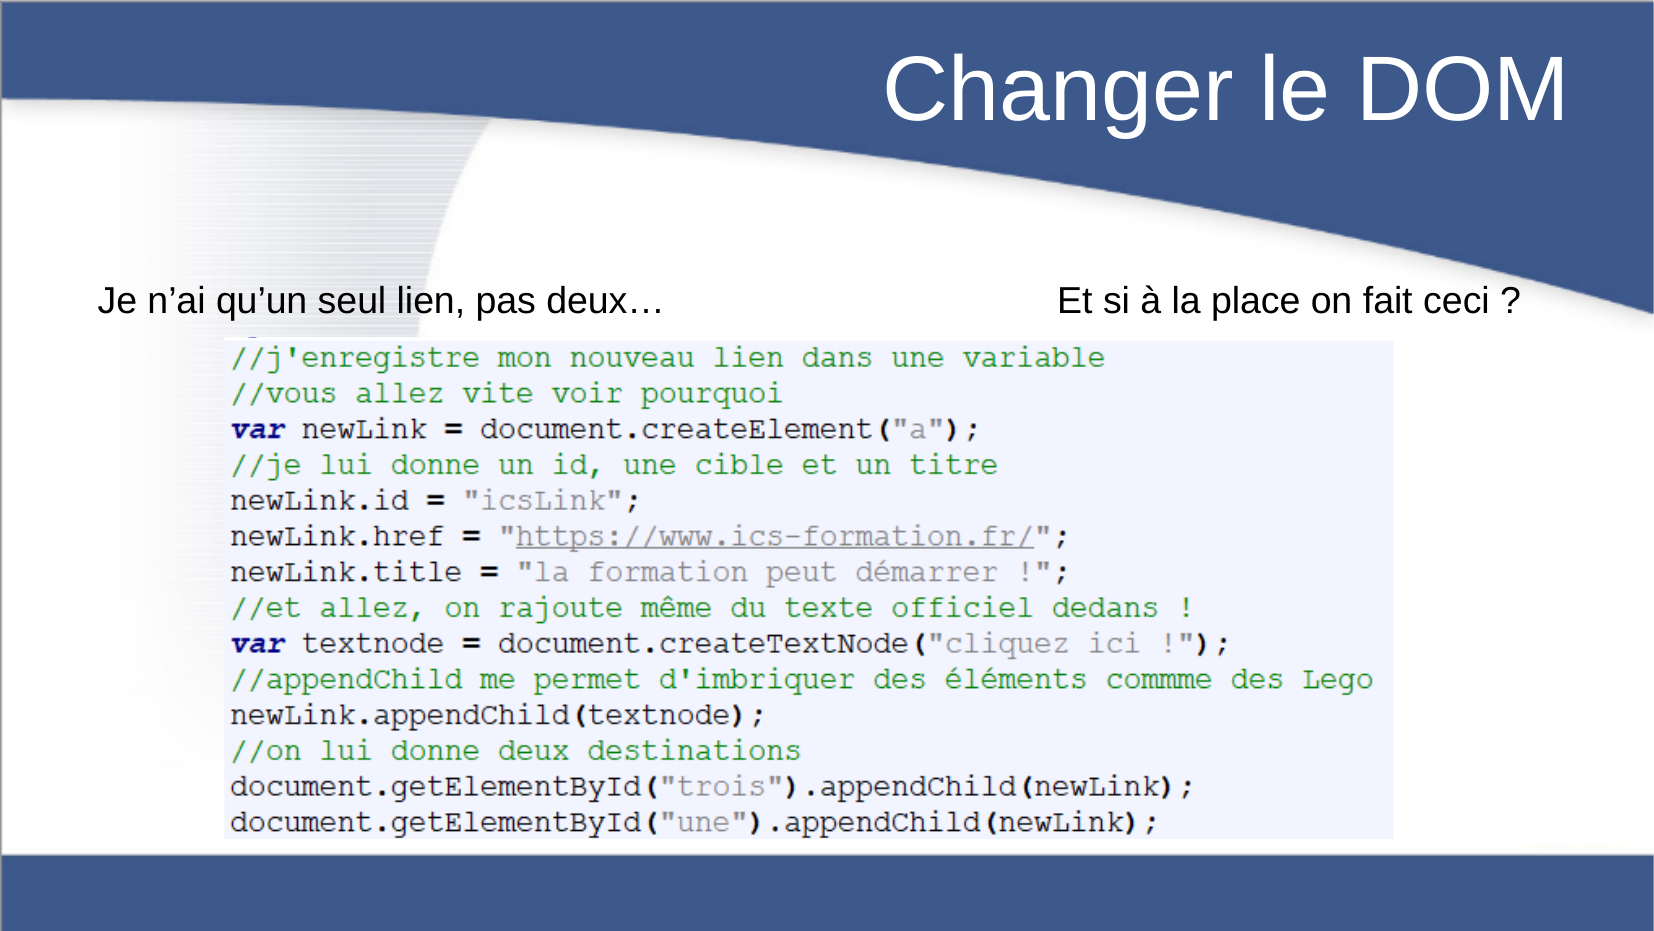

# Changer le DOM
Je n’ai qu’un seul lien, pas deux…						Et si à la place on fait ceci ?